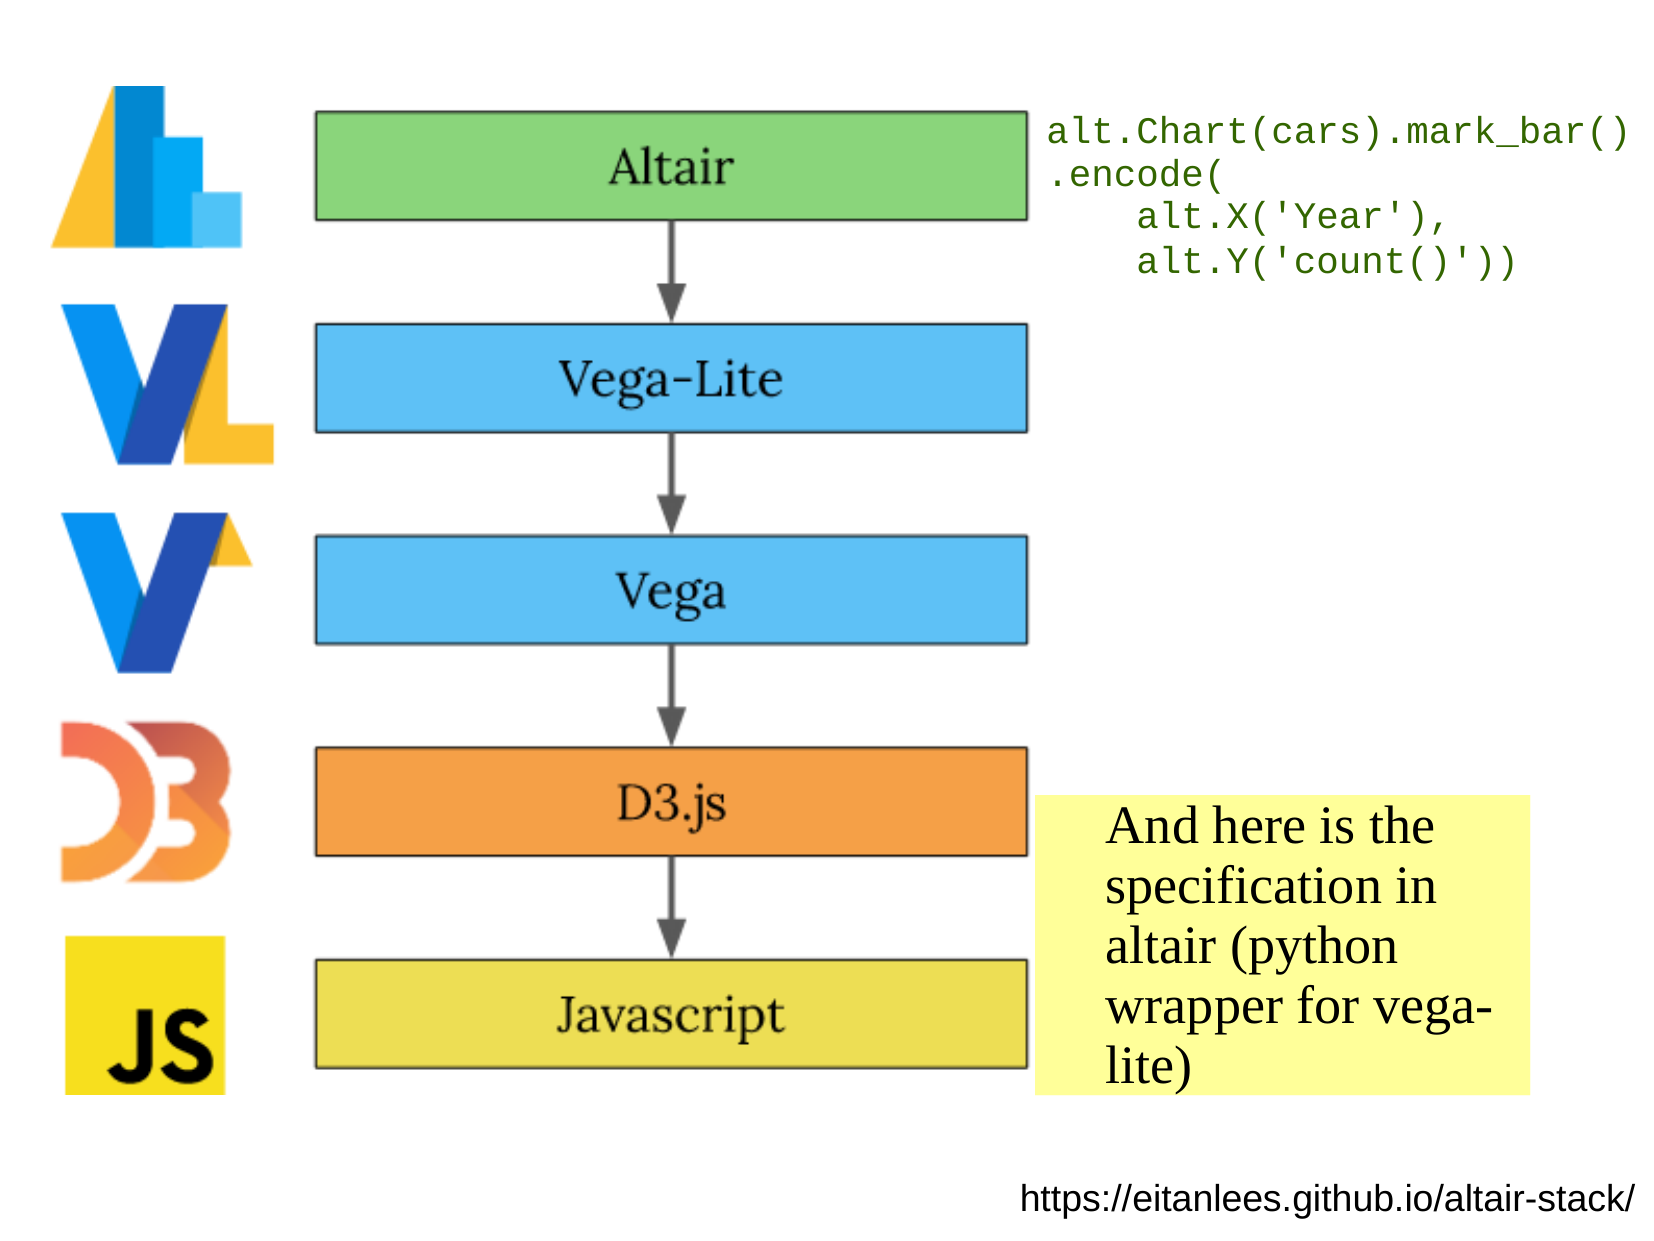

alt.Chart(cars).mark_bar().encode(
 alt.X('Year'),
 alt.Y('count()'))
# And here is the specification in altair (python wrapper for vega-lite)
And here is the specification in altair (python wrapper for vega-lite)
https://eitanlees.github.io/altair-stack/